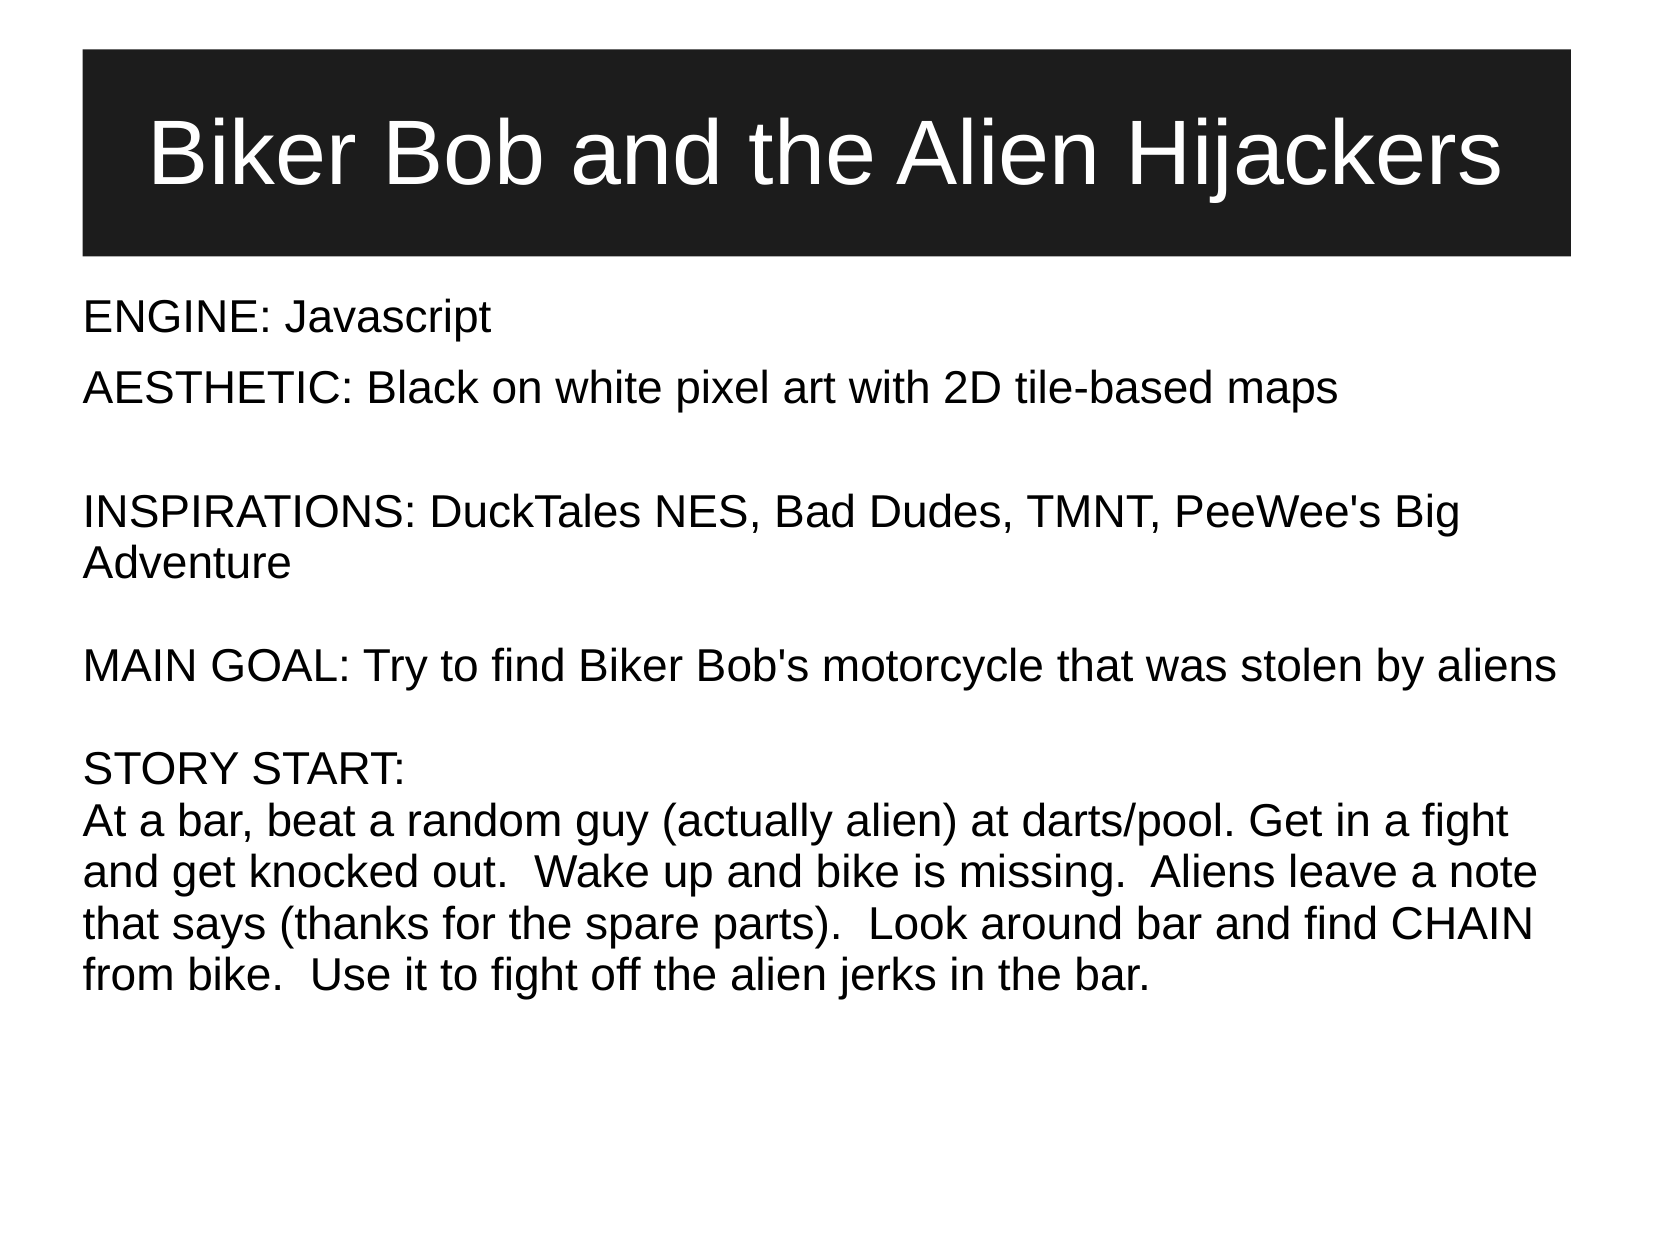

# Biker Bob and the Alien Hijackers
ENGINE: Javascript
AESTHETIC: Black on white pixel art with 2D tile-based maps
INSPIRATIONS: DuckTales NES, Bad Dudes, TMNT, PeeWee's Big Adventure
MAIN GOAL: Try to find Biker Bob's motorcycle that was stolen by aliens
STORY START:
At a bar, beat a random guy (actually alien) at darts/pool. Get in a fight and get knocked out. Wake up and bike is missing. Aliens leave a note that says (thanks for the spare parts). Look around bar and find CHAIN from bike. Use it to fight off the alien jerks in the bar.